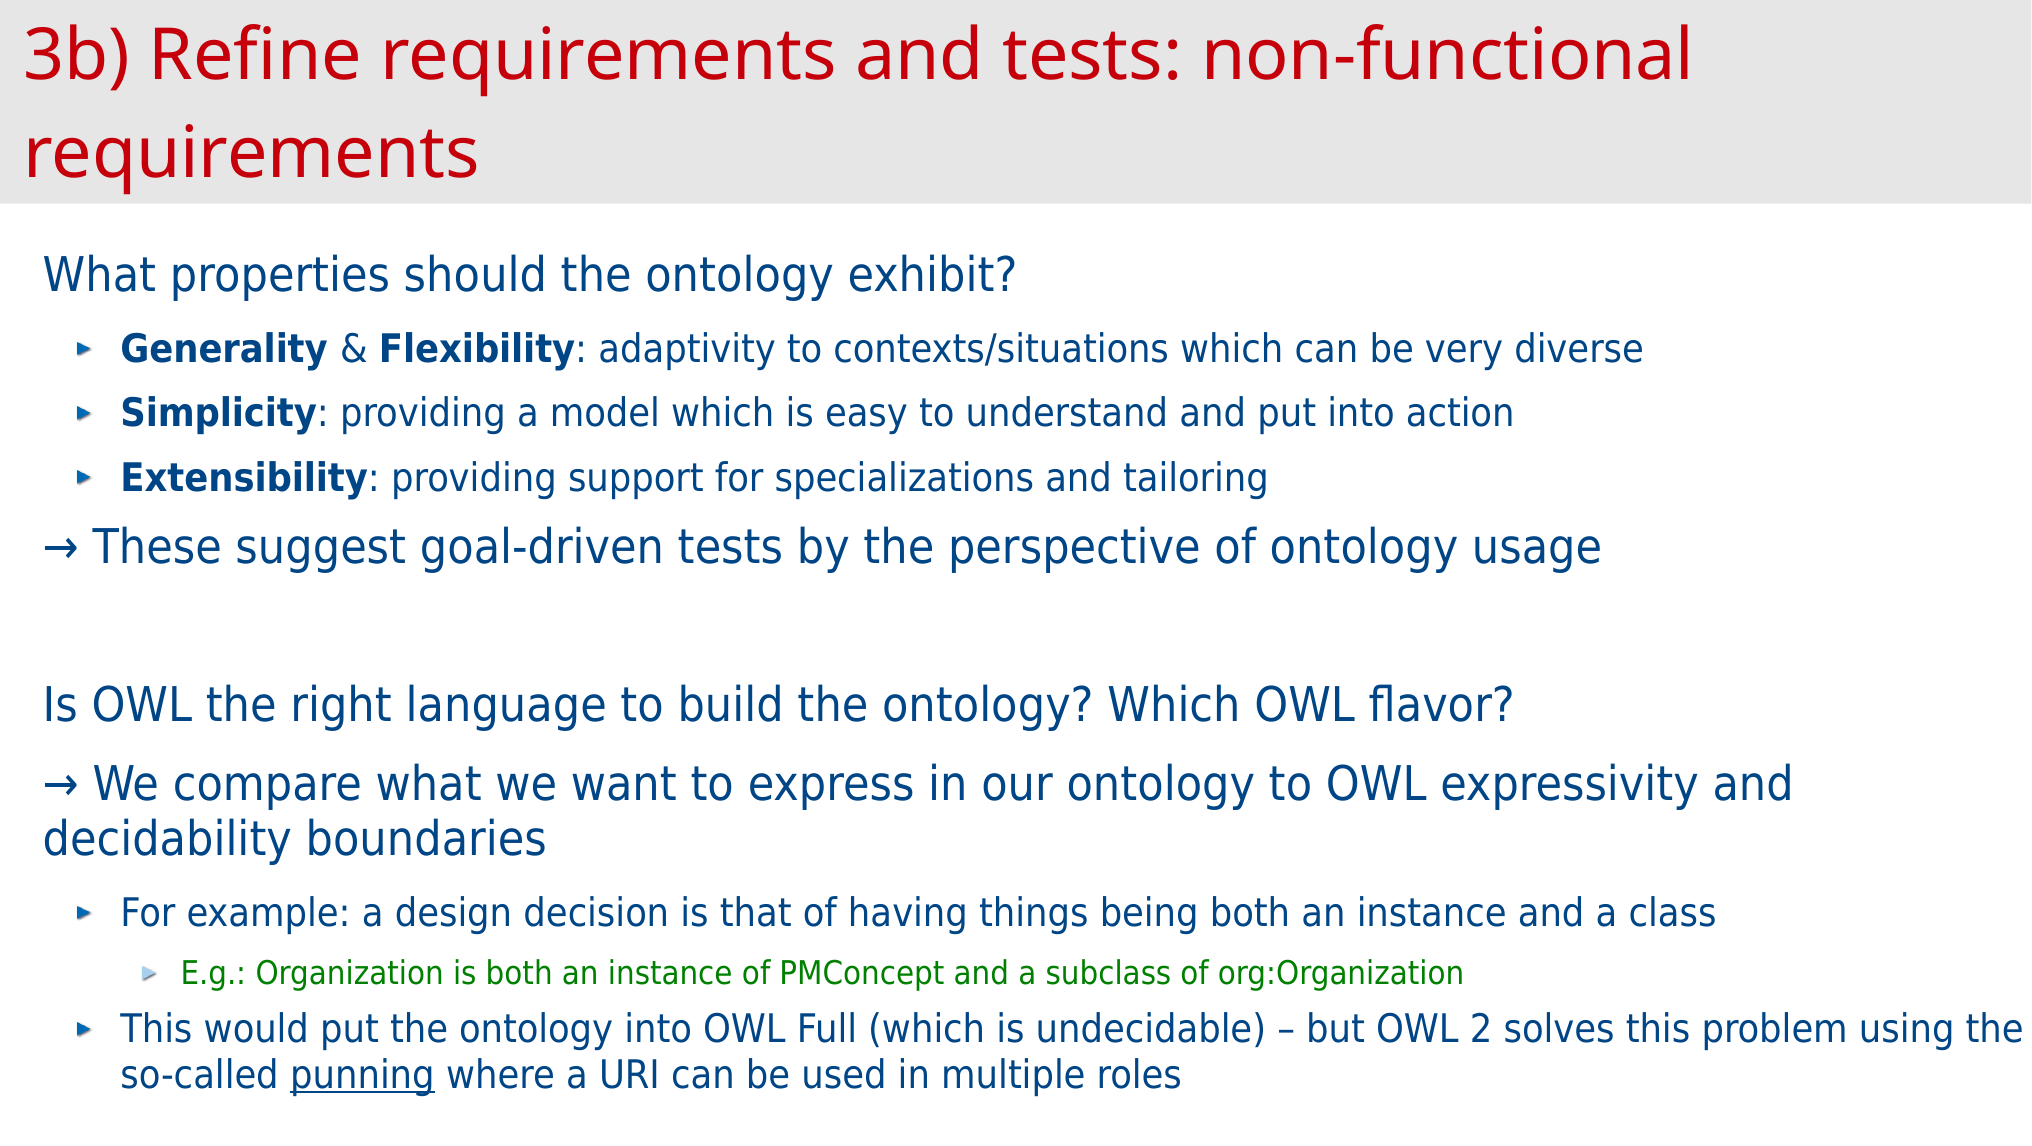

# 3b) Refine requirements and tests: non-functional requirements
What properties should the ontology exhibit?
Generality & Flexibility: adaptivity to contexts/situations which can be very diverse
Simplicity: providing a model which is easy to understand and put into action
Extensibility: providing support for specializations and tailoring
→ These suggest goal-driven tests by the perspective of ontology usage
Is OWL the right language to build the ontology? Which OWL flavor?
→ We compare what we want to express in our ontology to OWL expressivity and decidability boundaries
For example: a design decision is that of having things being both an instance and a class
E.g.: Organization is both an instance of PMConcept and a subclass of org:Organization
This would put the ontology into OWL Full (which is undecidable) – but OWL 2 solves this problem using the so-called punning where a URI can be used in multiple roles